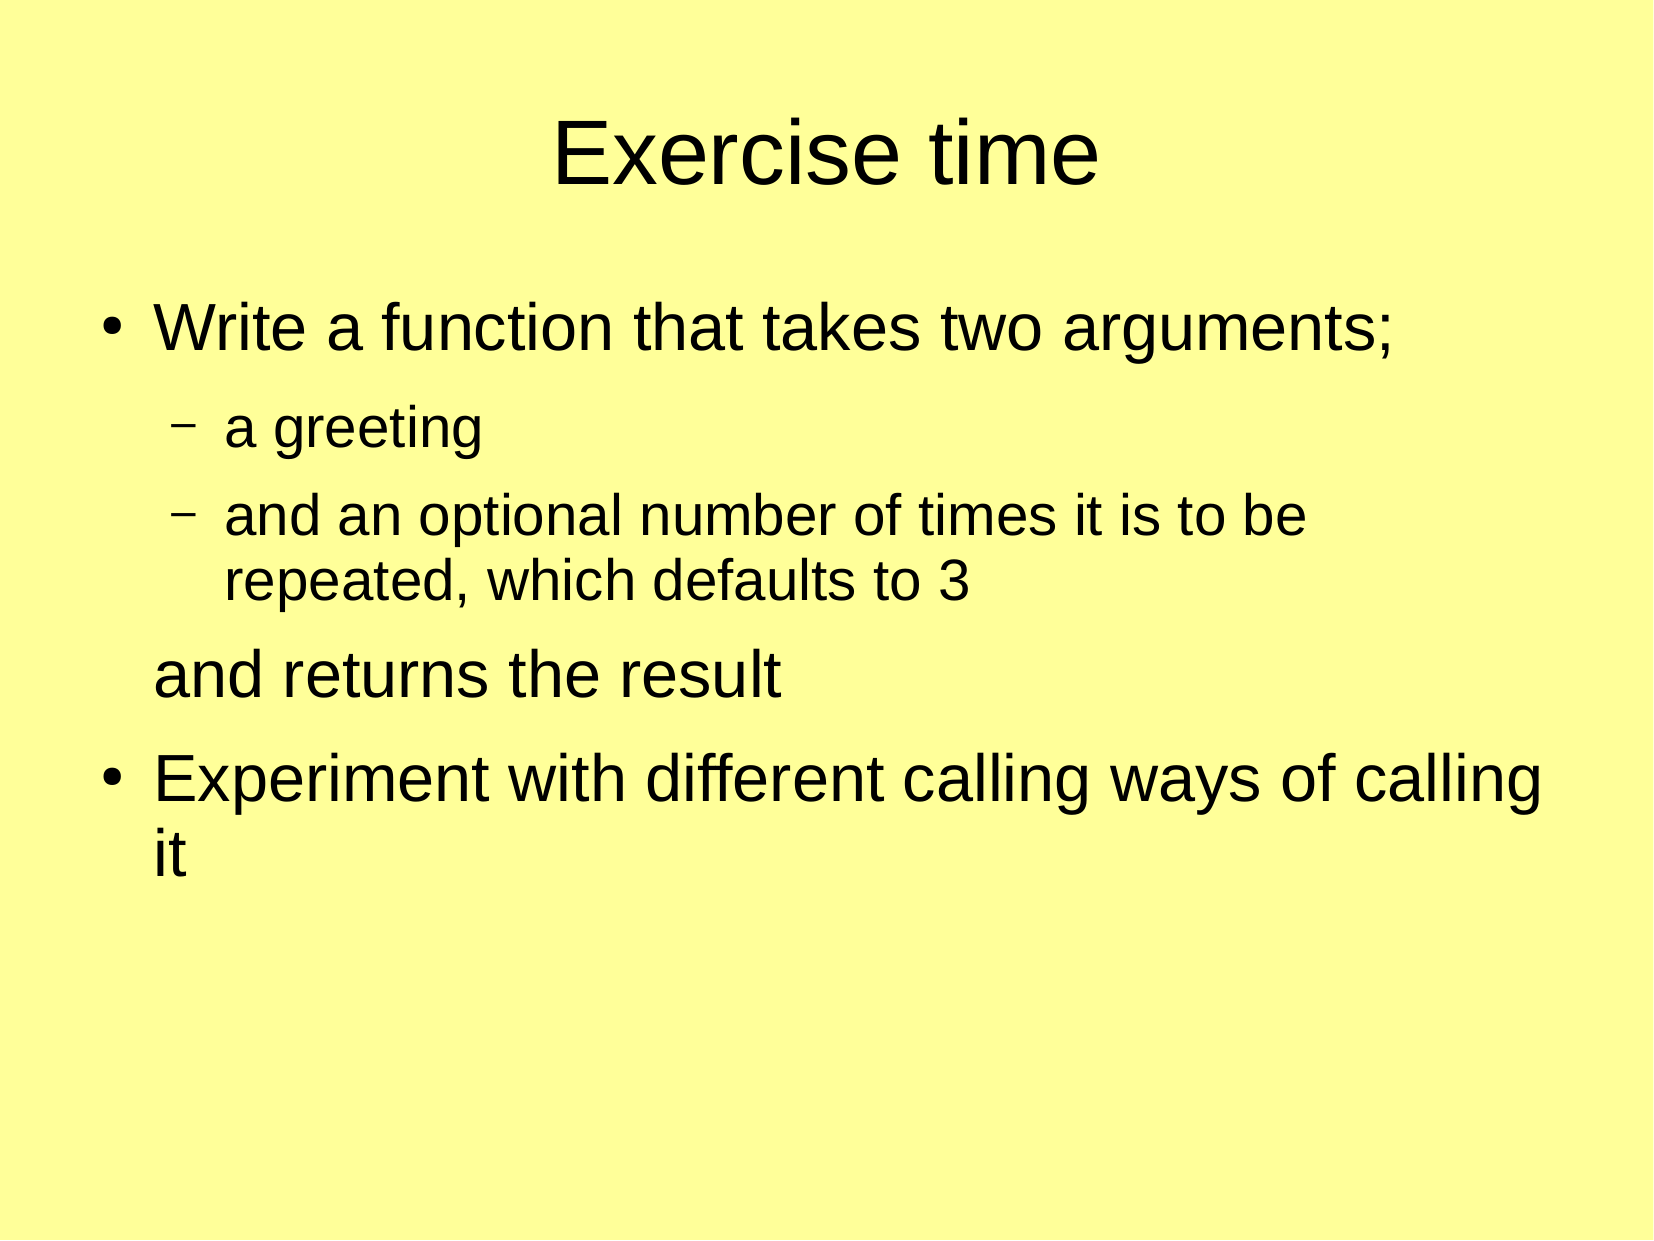

# Exercise time
Write a function that takes two arguments;
a greeting
and an optional number of times it is to be repeated, which defaults to 3
and returns the result
Experiment with different calling ways of calling it